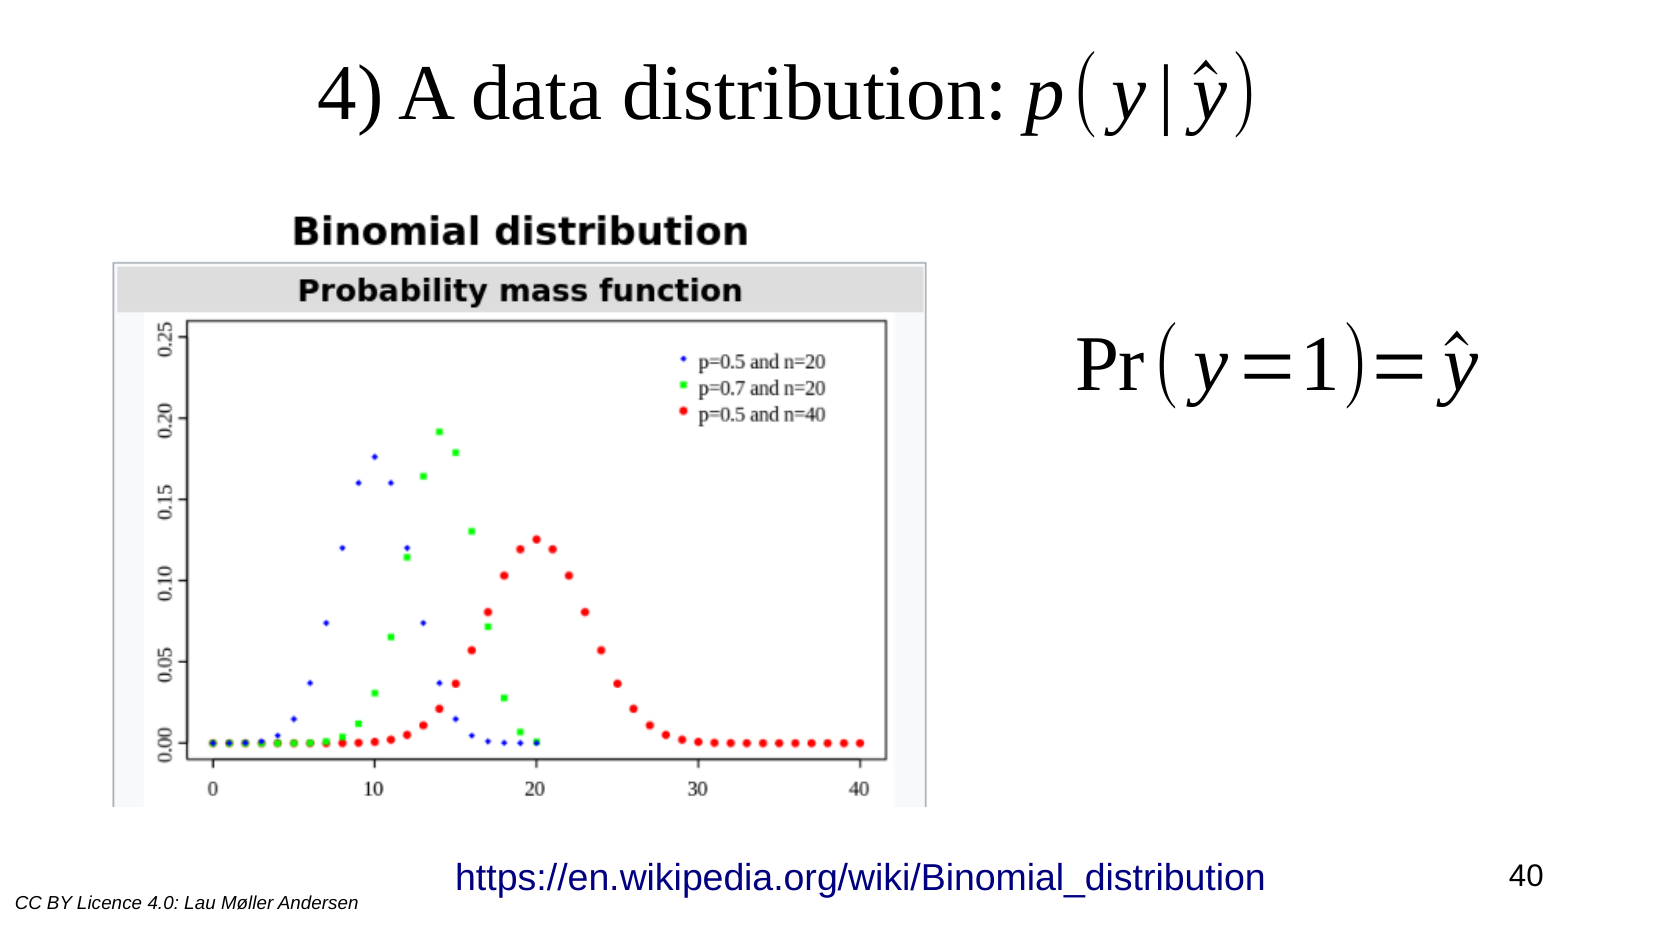

https://en.wikipedia.org/wiki/Binomial_distribution
CC BY Licence 4.0: Lau Møller Andersen